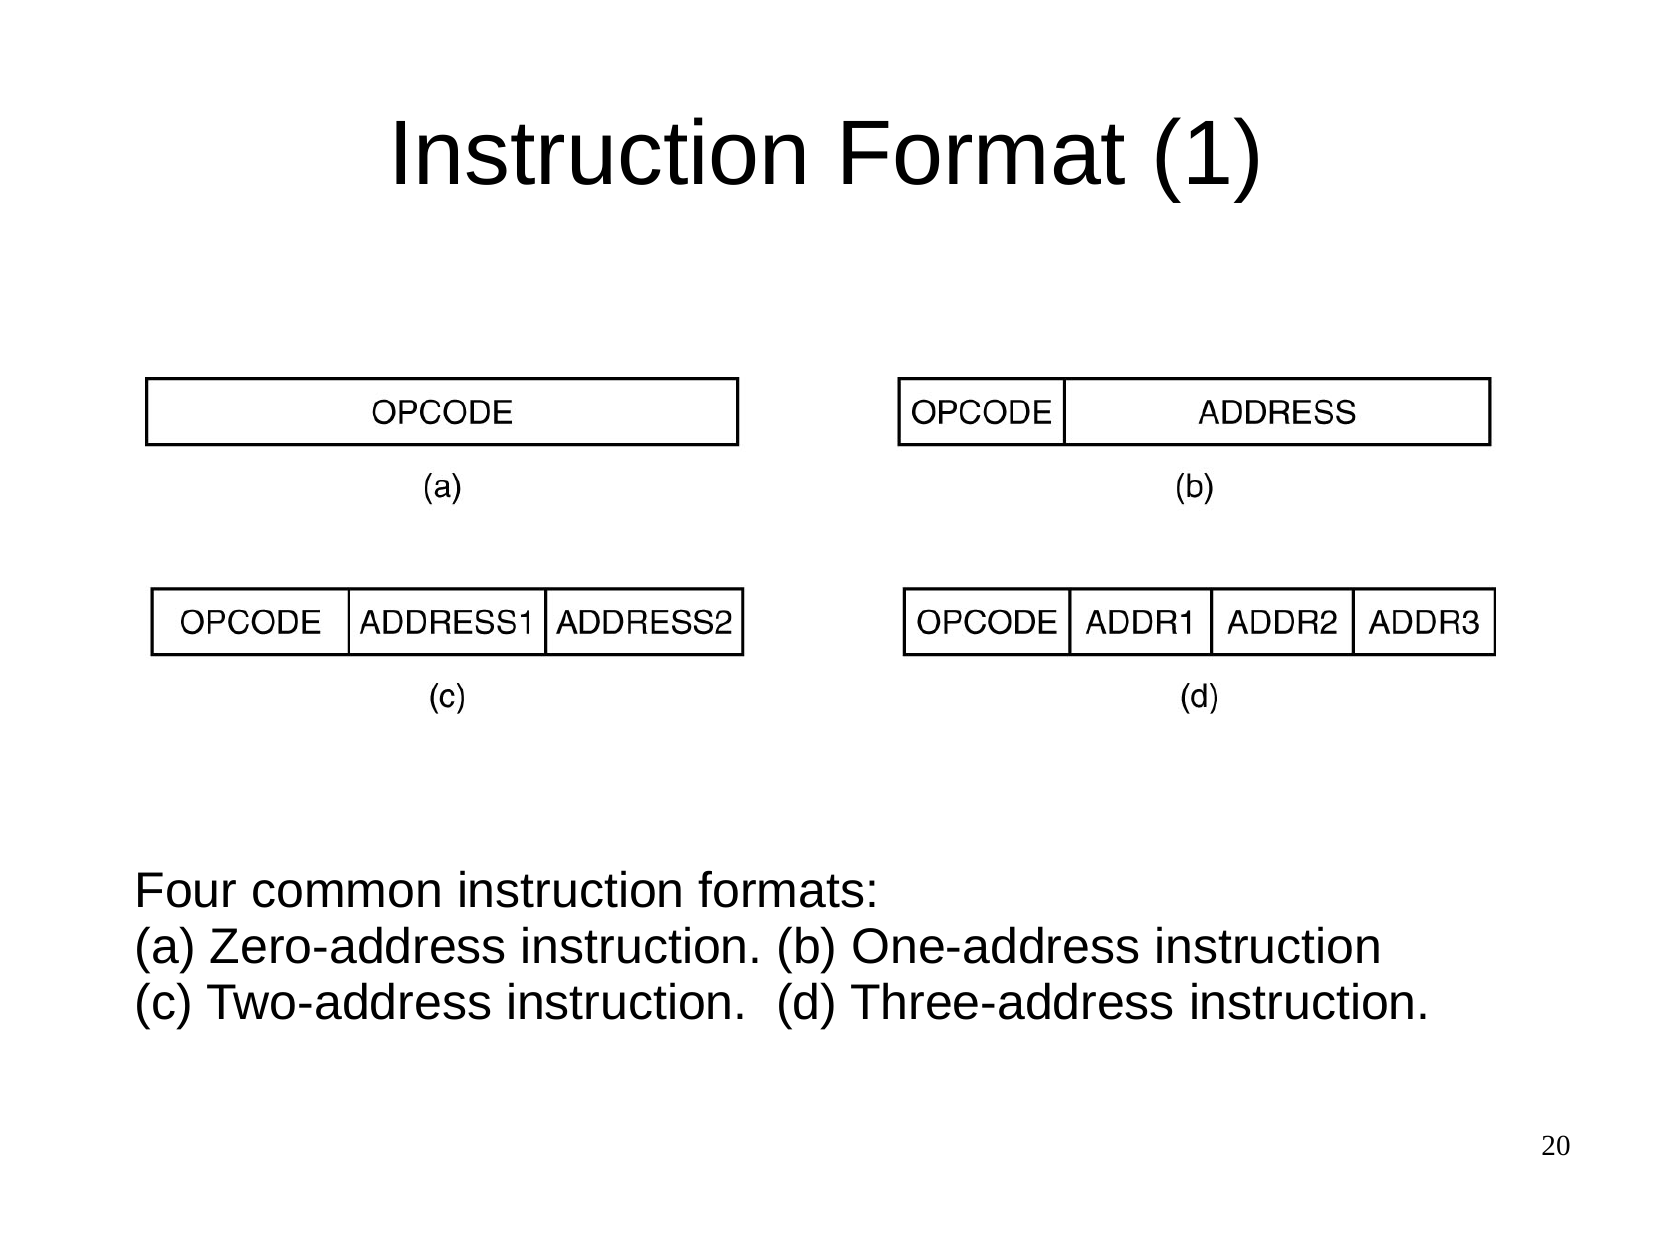

# Instruction Format (1)
Four common instruction formats:
(a) Zero-address instruction. (b) One-address instruction
(c) Two-address instruction. (d) Three-address instruction.
20